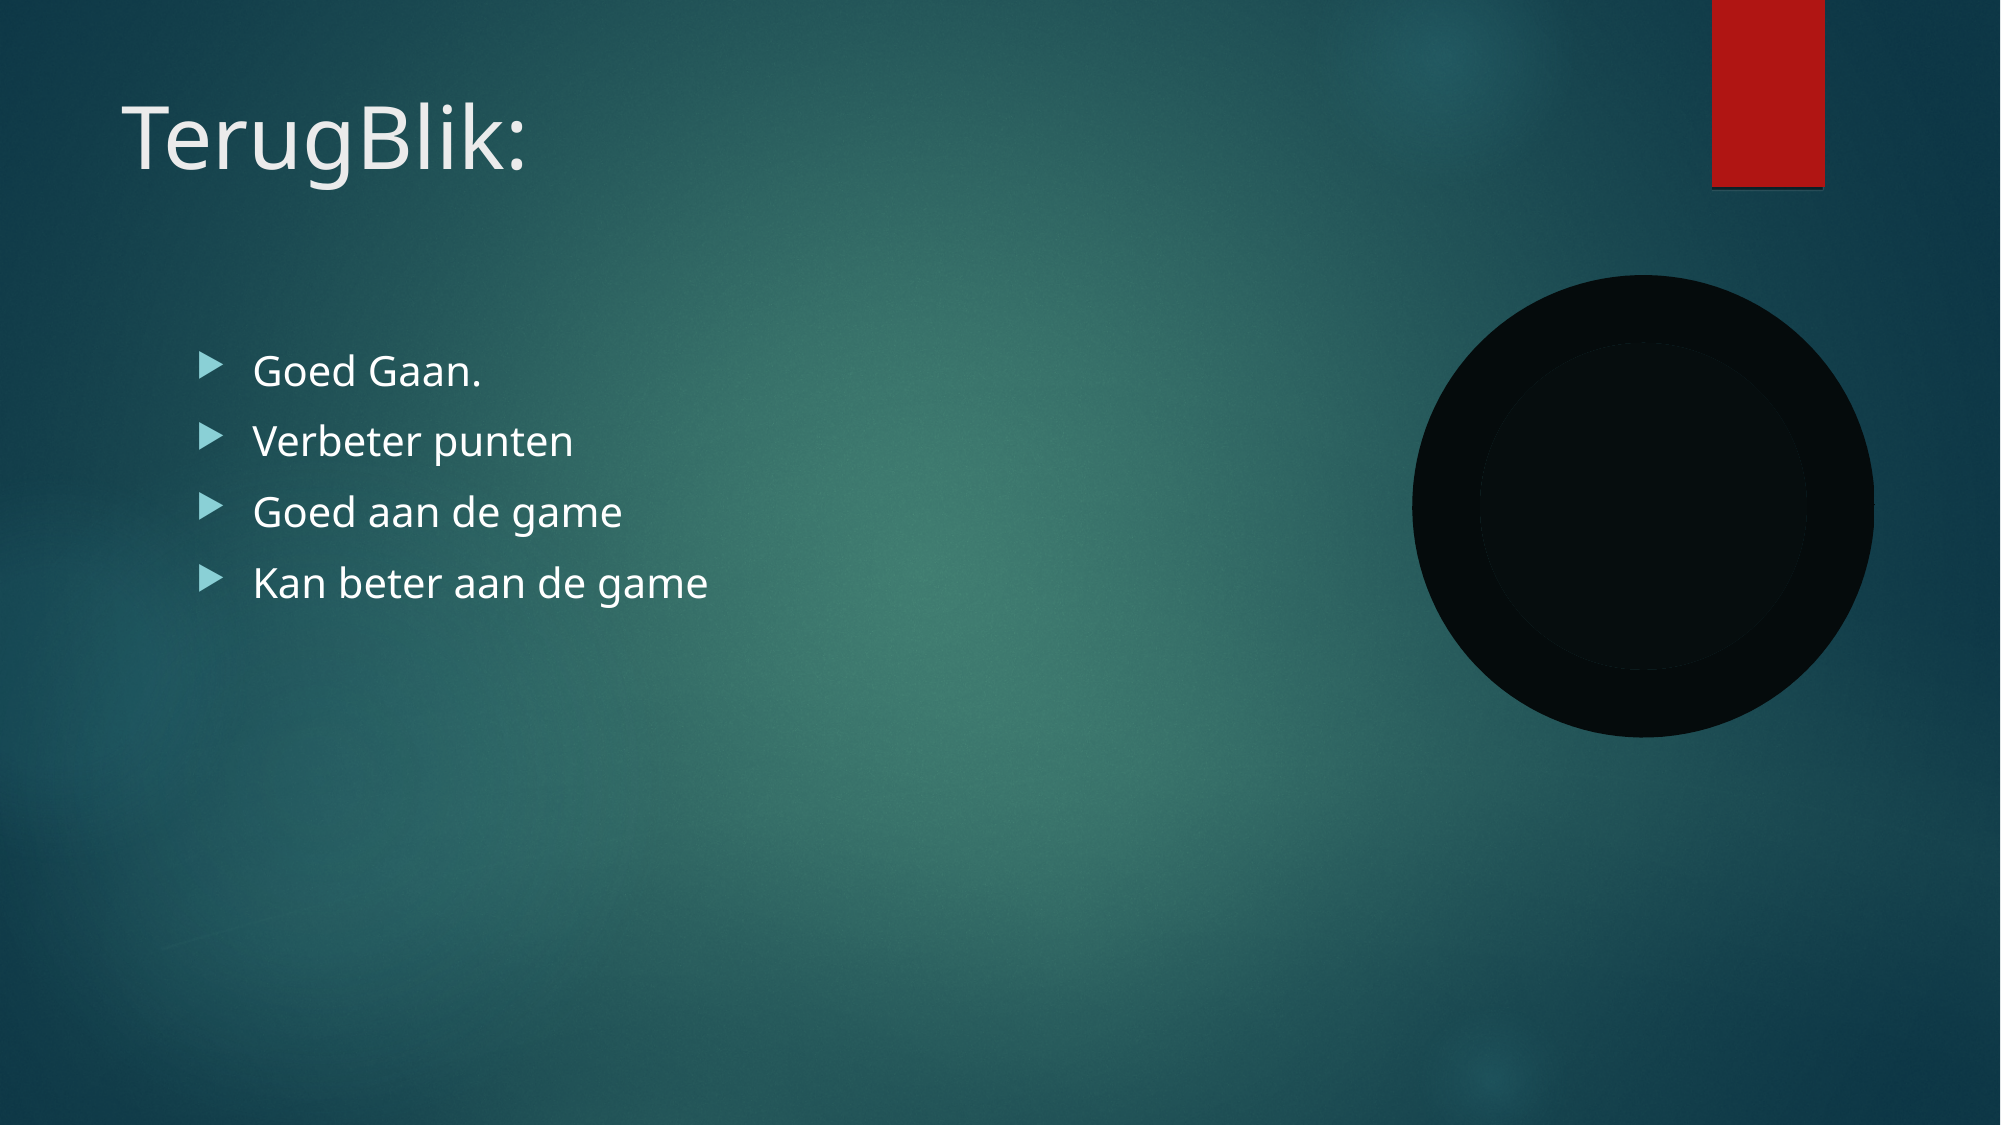

# TerugBlik:
Goed Gaan.
Verbeter punten
Goed aan de game
Kan beter aan de game